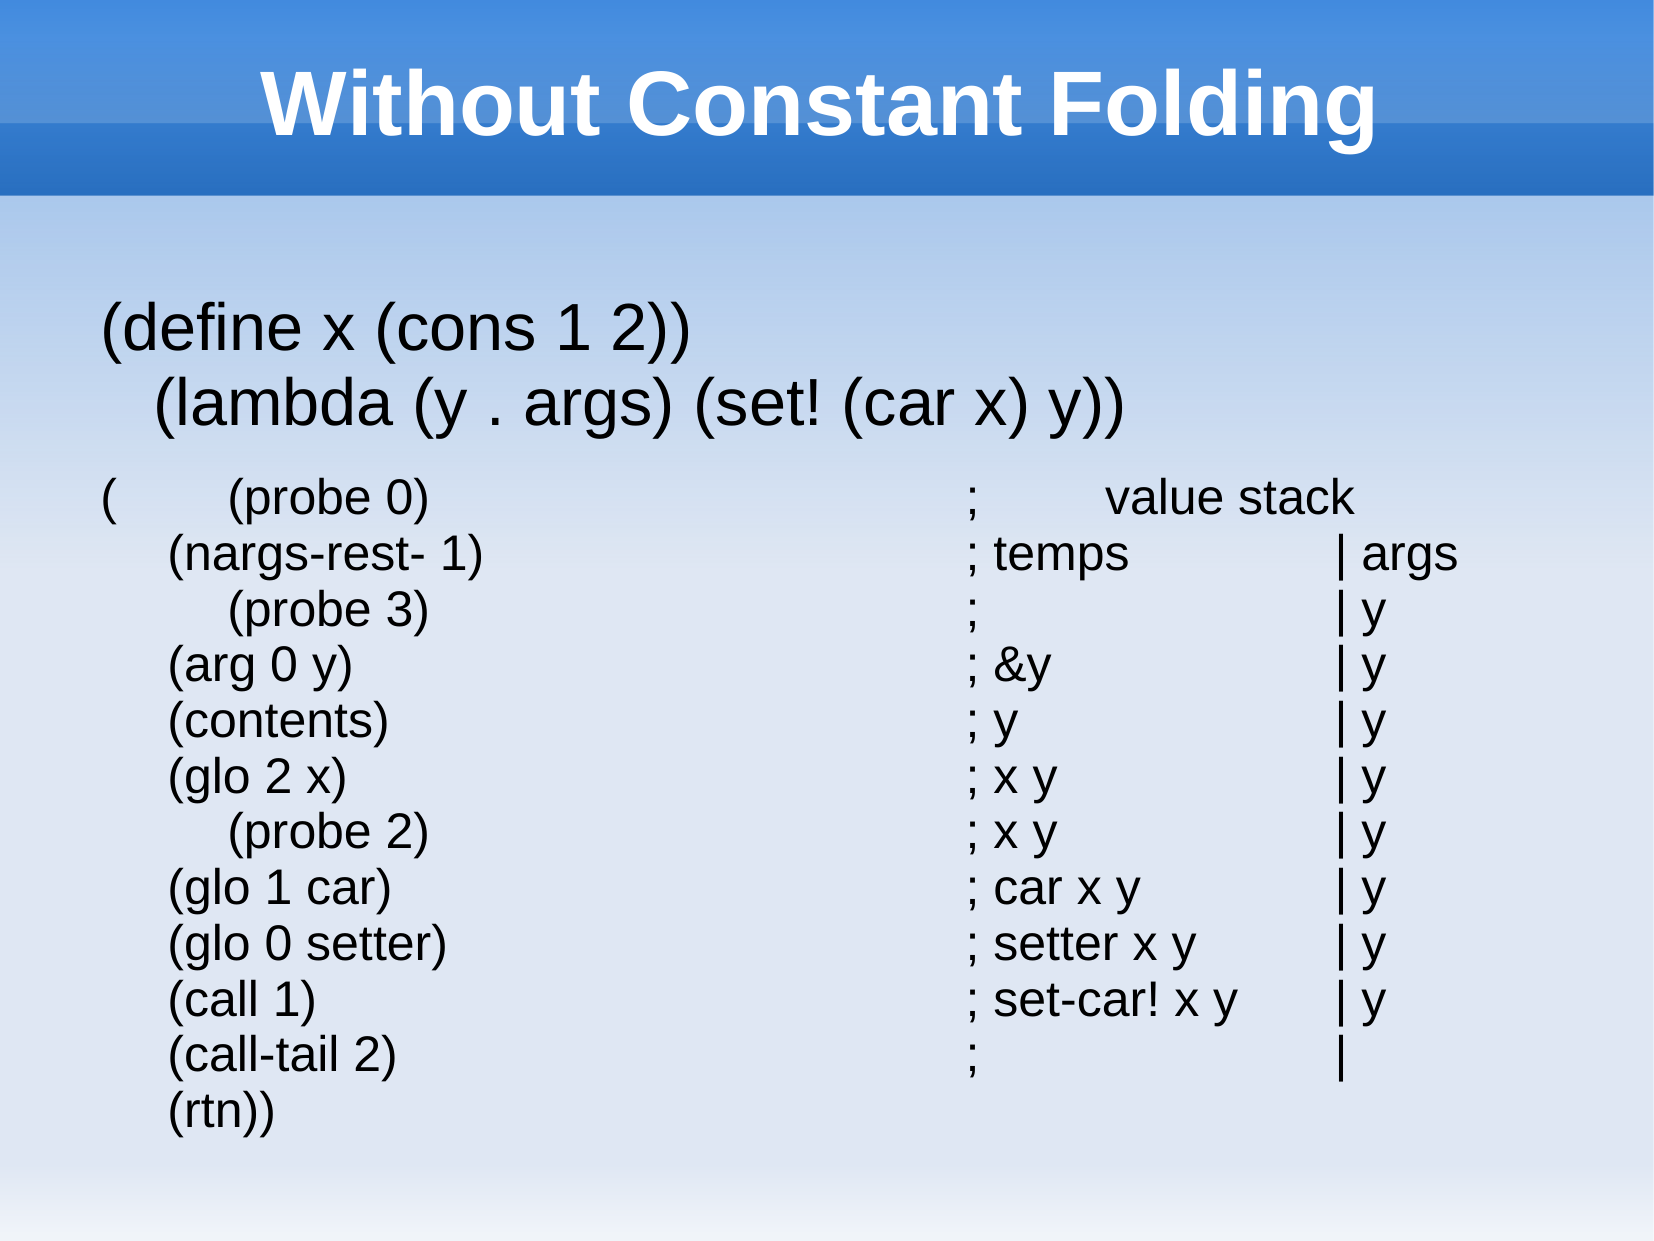

# Without Constant Folding
(define x (cons 1 2))
(lambda (y . args) (set! (car x) y))
(	(probe 0)								; value stack
 (nargs-rest- 1)							; temps			| args
	(probe 3)								;					| y
 (arg 0 y)									; &y				| y
 (contents)								; y					| y
 (glo 2 x)									; x y				| y
	(probe 2)								; x y				| y
 (glo 1 car)								; car x y 			| y
 (glo 0 setter)								; setter x y 		| y
 (call 1)									; set-car! x y		| y
 (call-tail 2)								; 					|
 (rtn))